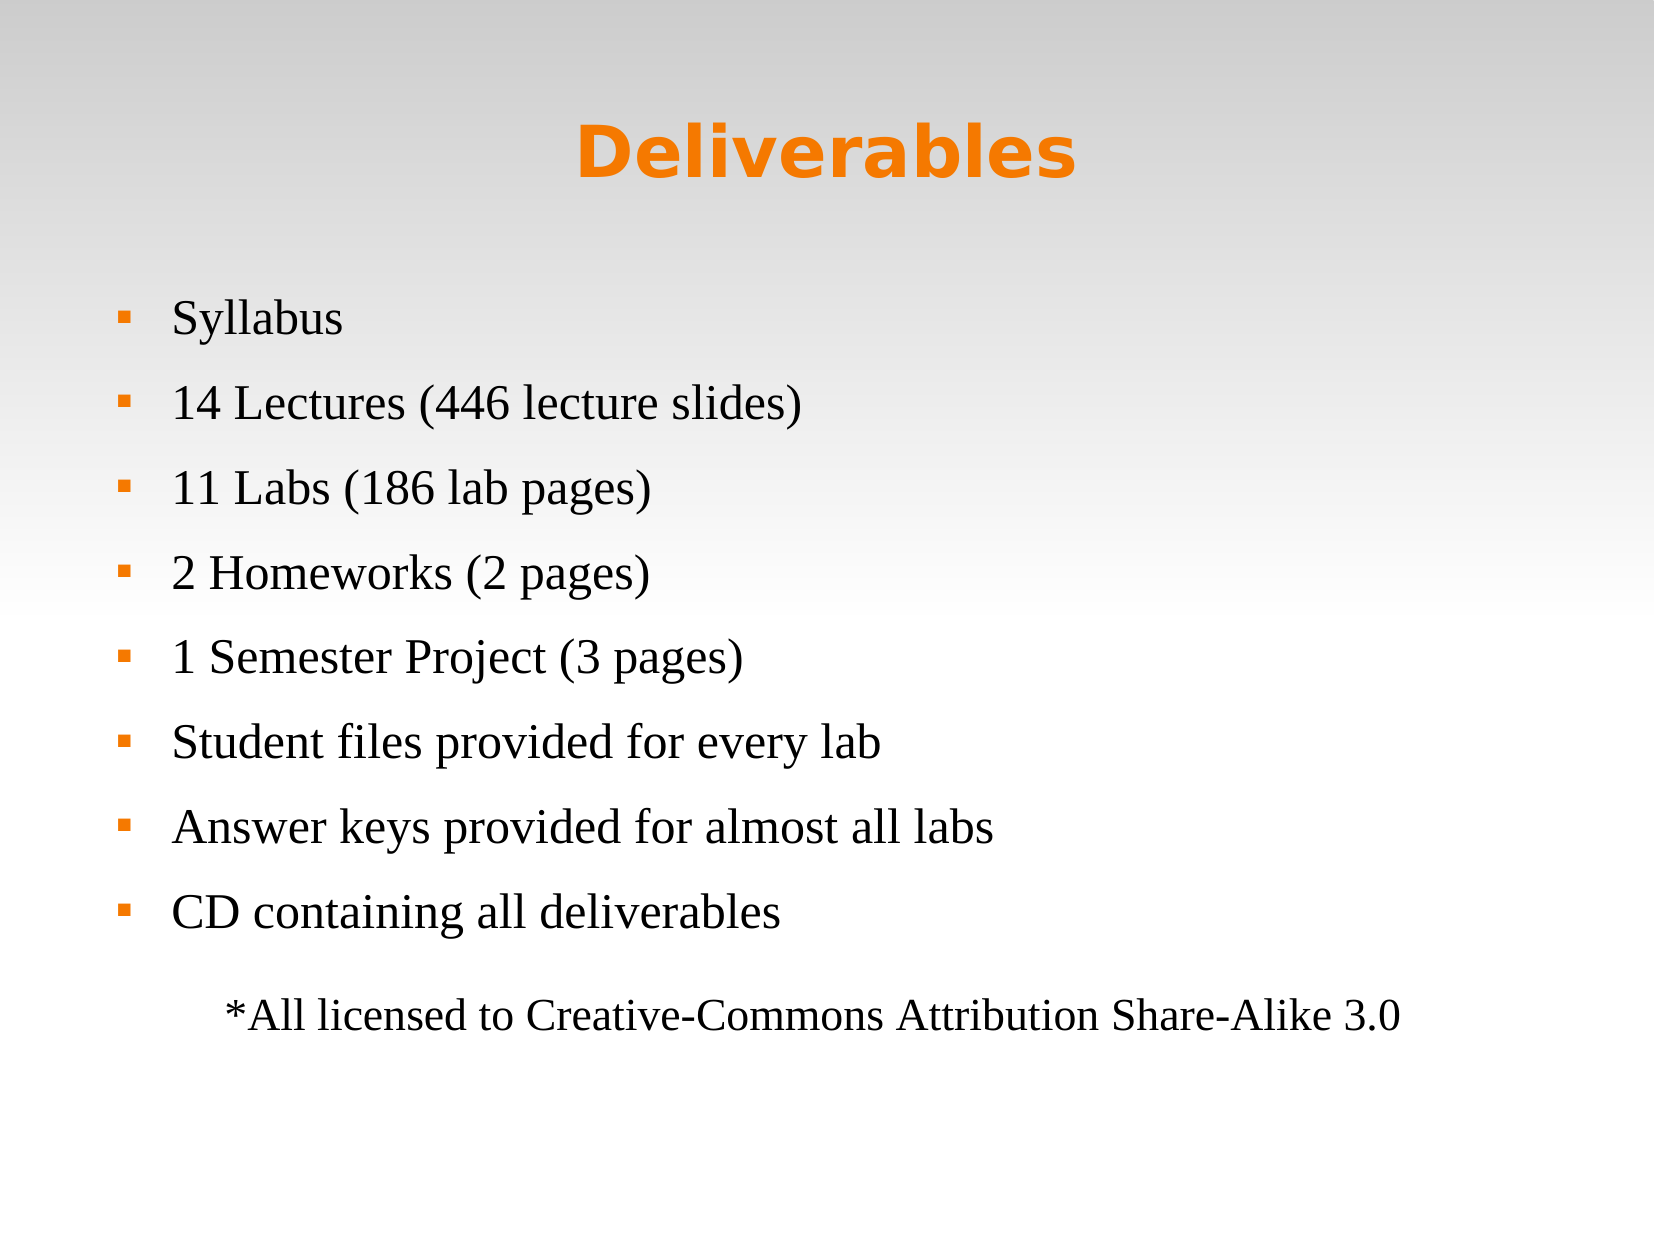

# Deliverables
Syllabus
14 Lectures (446 lecture slides)
11 Labs (186 lab pages)
2 Homeworks (2 pages)
1 Semester Project (3 pages)
Student files provided for every lab
Answer keys provided for almost all labs
CD containing all deliverables
*All licensed to Creative-Commons Attribution Share-Alike 3.0